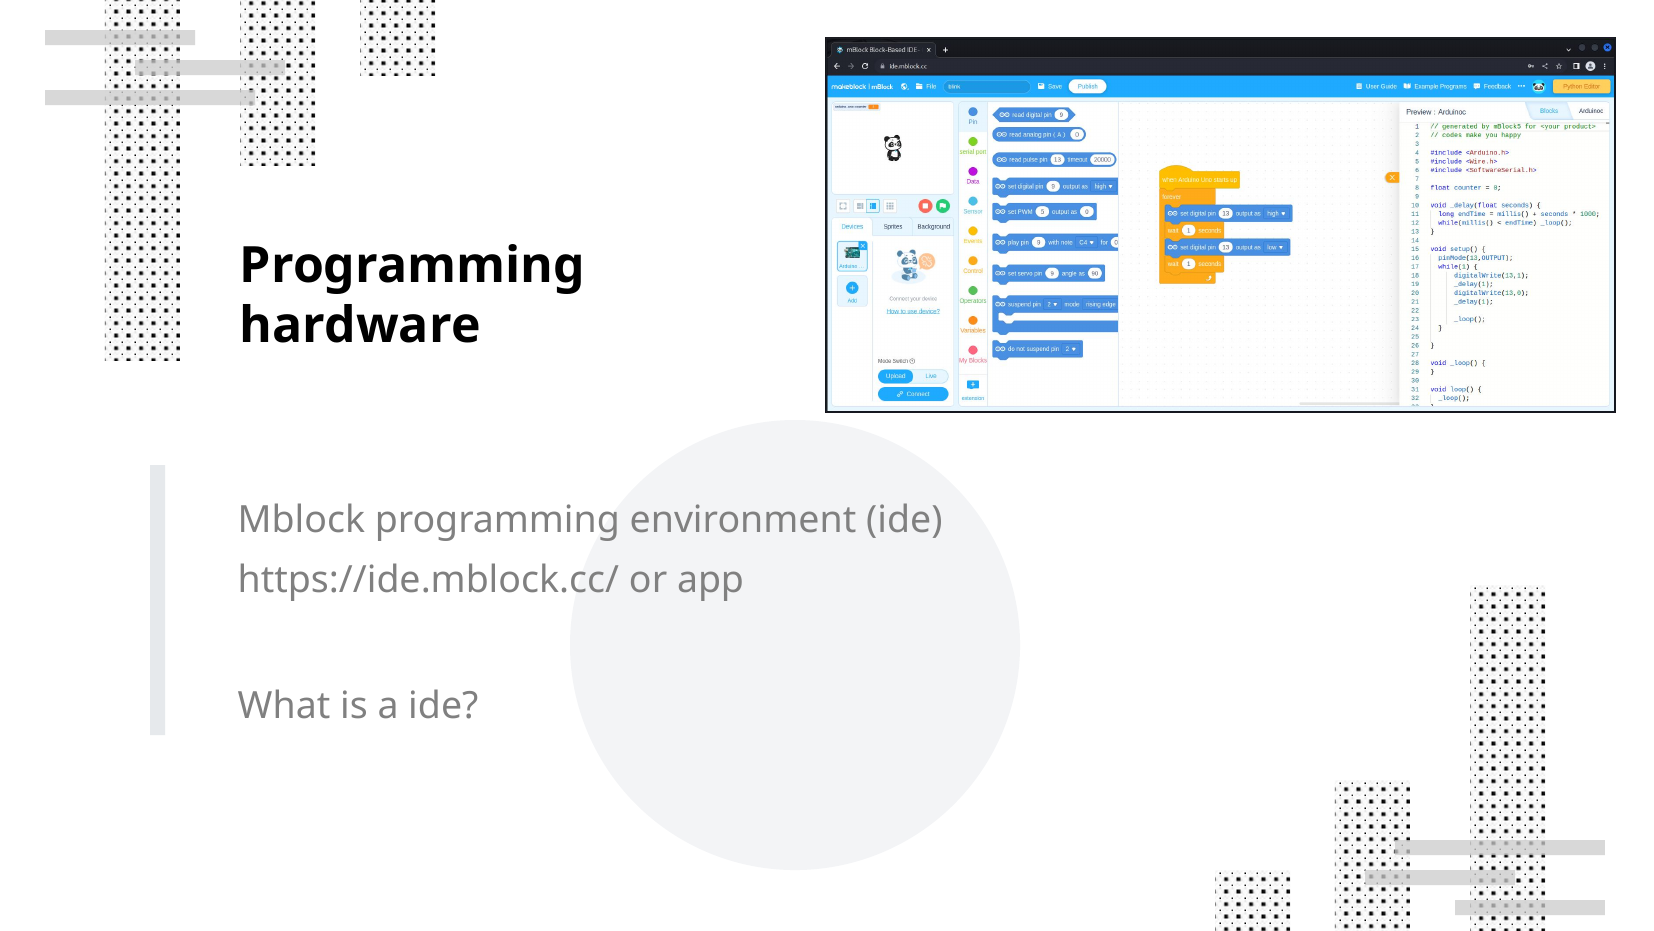

Programming hardware
Mblock programming environment (ide)
https://ide.mblock.cc/ or app
What is a ide?